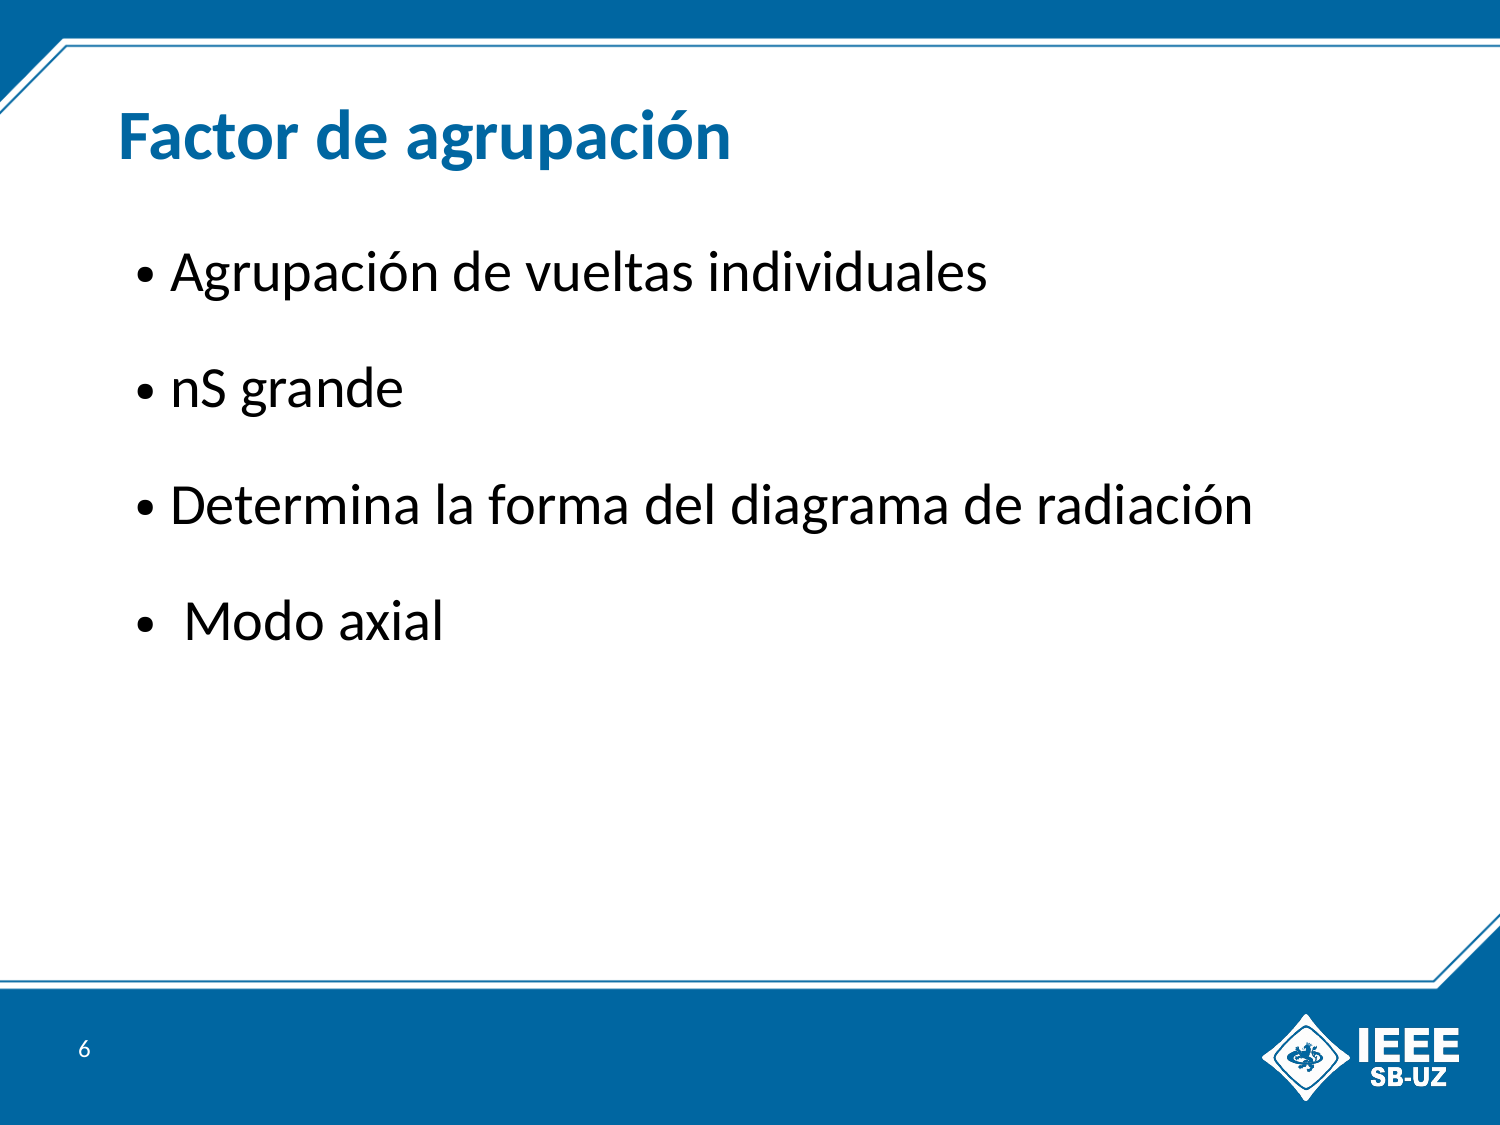

# Factor de agrupación
Agrupación de vueltas individuales
nS grande
Determina la forma del diagrama de radiación
 Modo axial